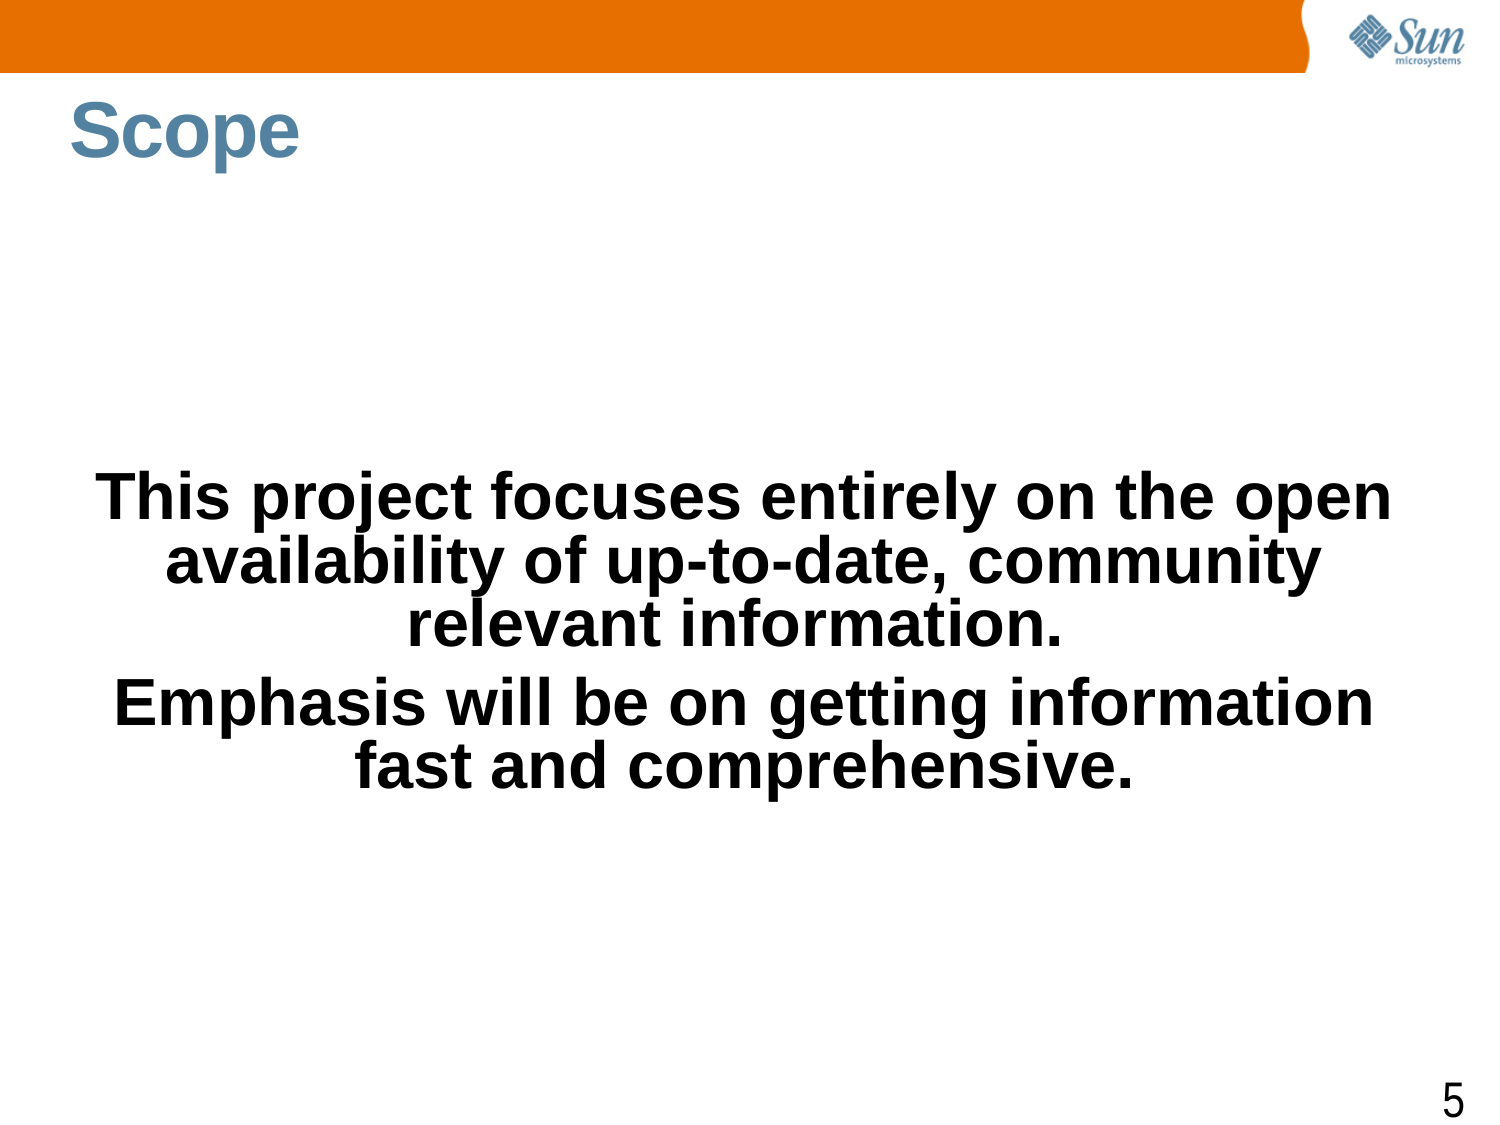

# Scope
This project focuses entirely on the open availability of up-to-date, community relevant information.
Emphasis will be on getting information fast and comprehensive.